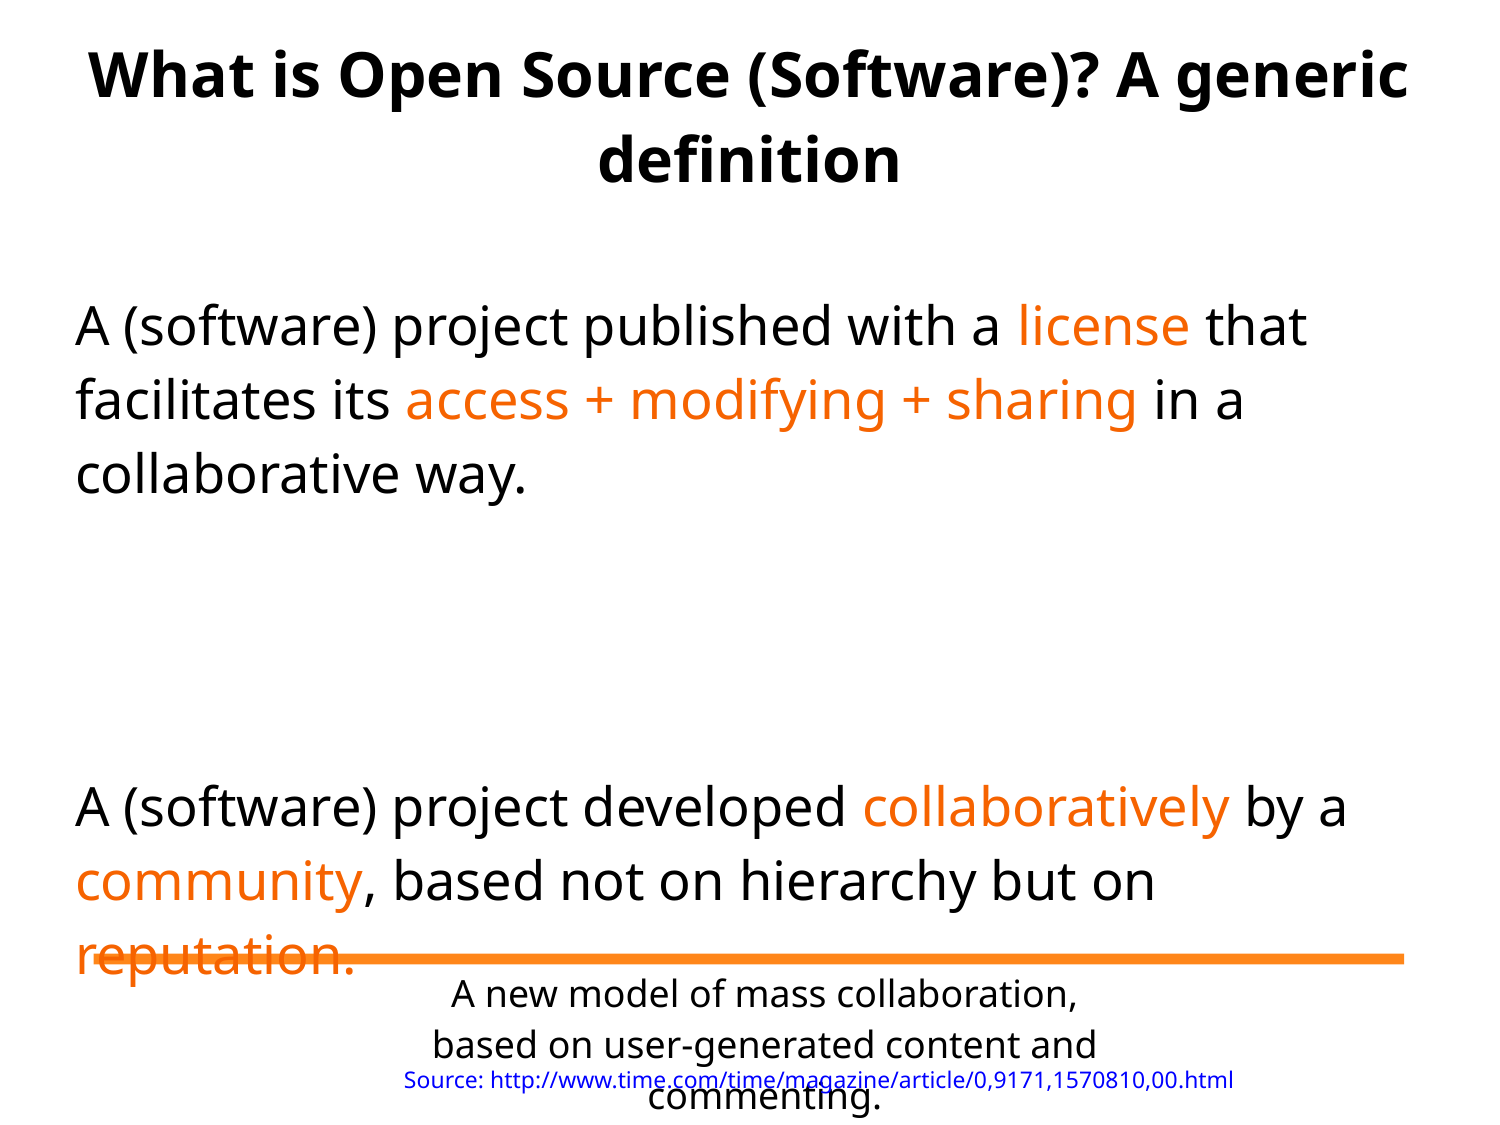

# What is Open Source (Software)? A generic definition
A (software) project published with a license that facilitates its access + modifying + sharing in a collaborative way.
A (software) project developed collaboratively by a community, based not on hierarchy but on reputation.
A new model of mass collaboration, based on user-generated content and commenting.
Source: http://www.time.com/time/magazine/article/0,9171,1570810,00.html